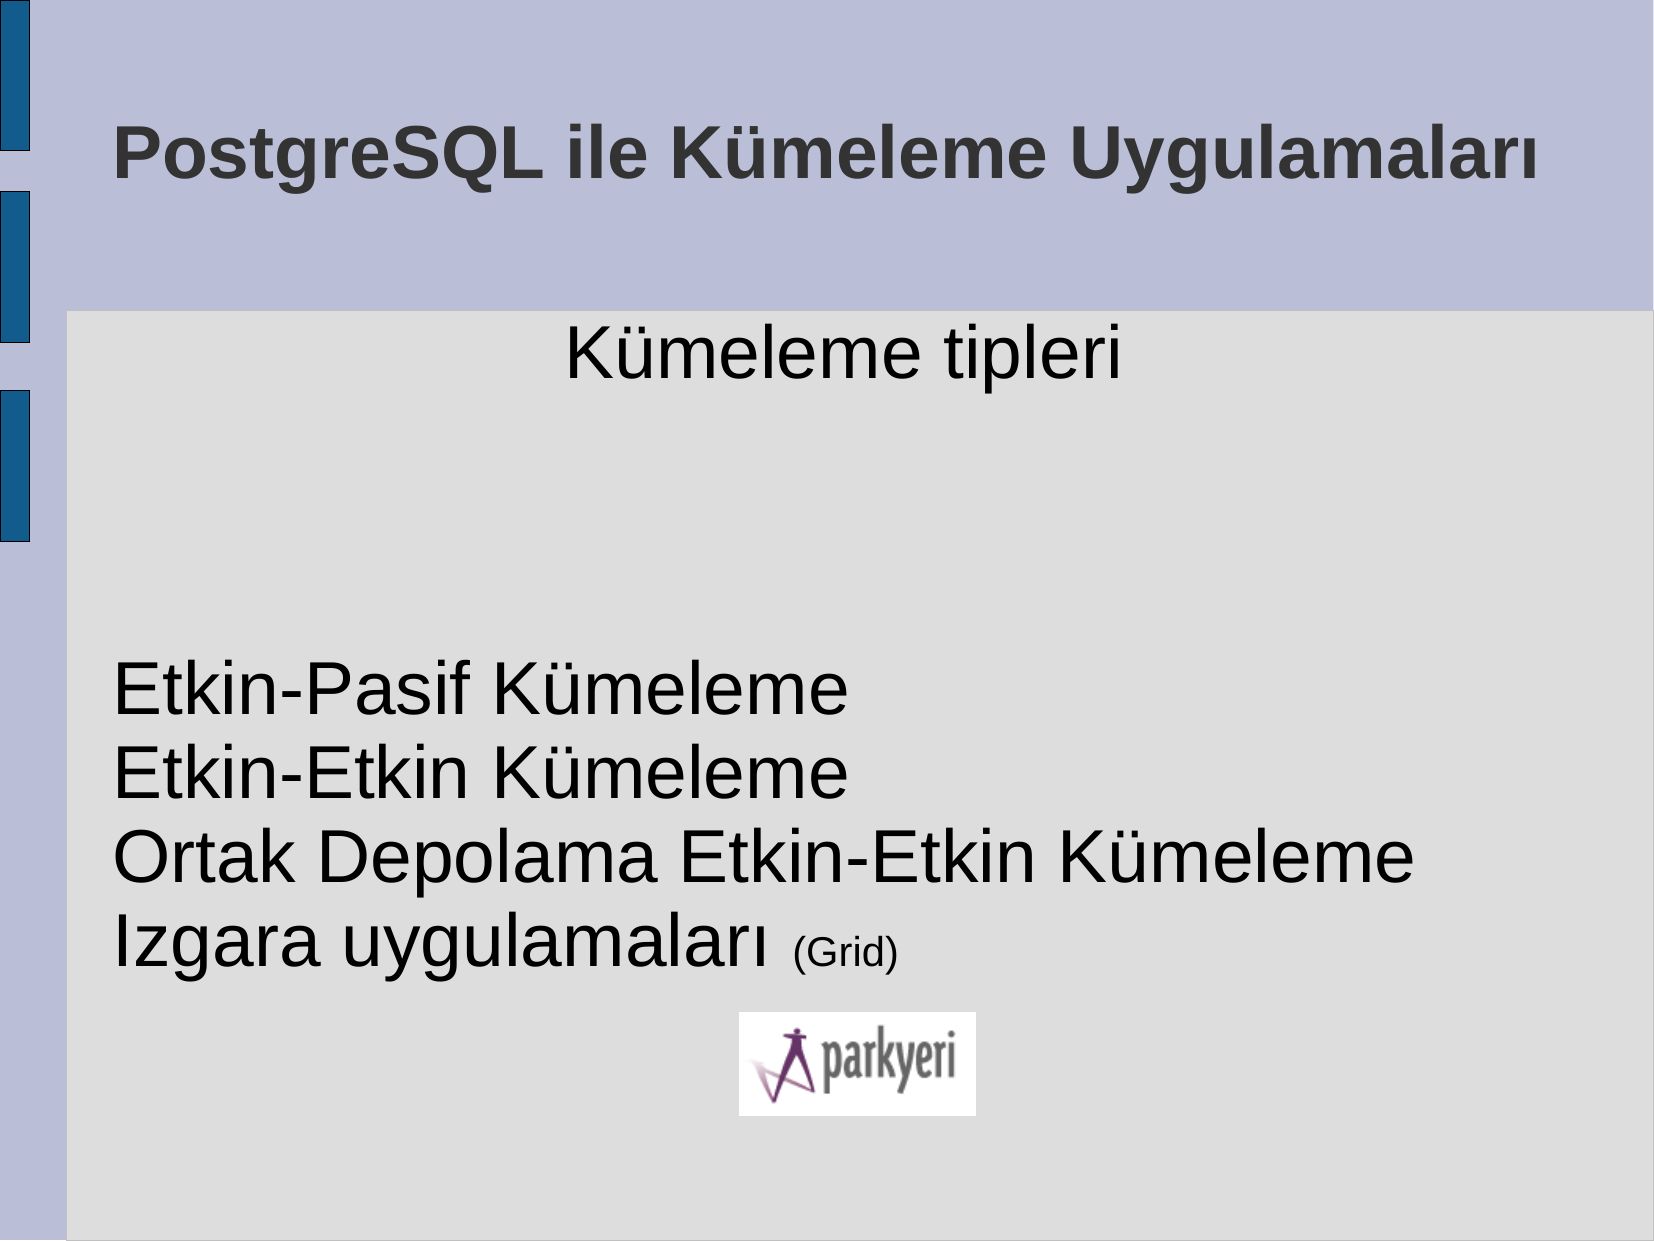

# PostgreSQL ile Kümeleme Uygulamaları
Kümeleme tipleri
Etkin-Pasif Kümeleme
Etkin-Etkin Kümeleme
Ortak Depolama Etkin-Etkin Kümeleme
Izgara uygulamaları (Grid)